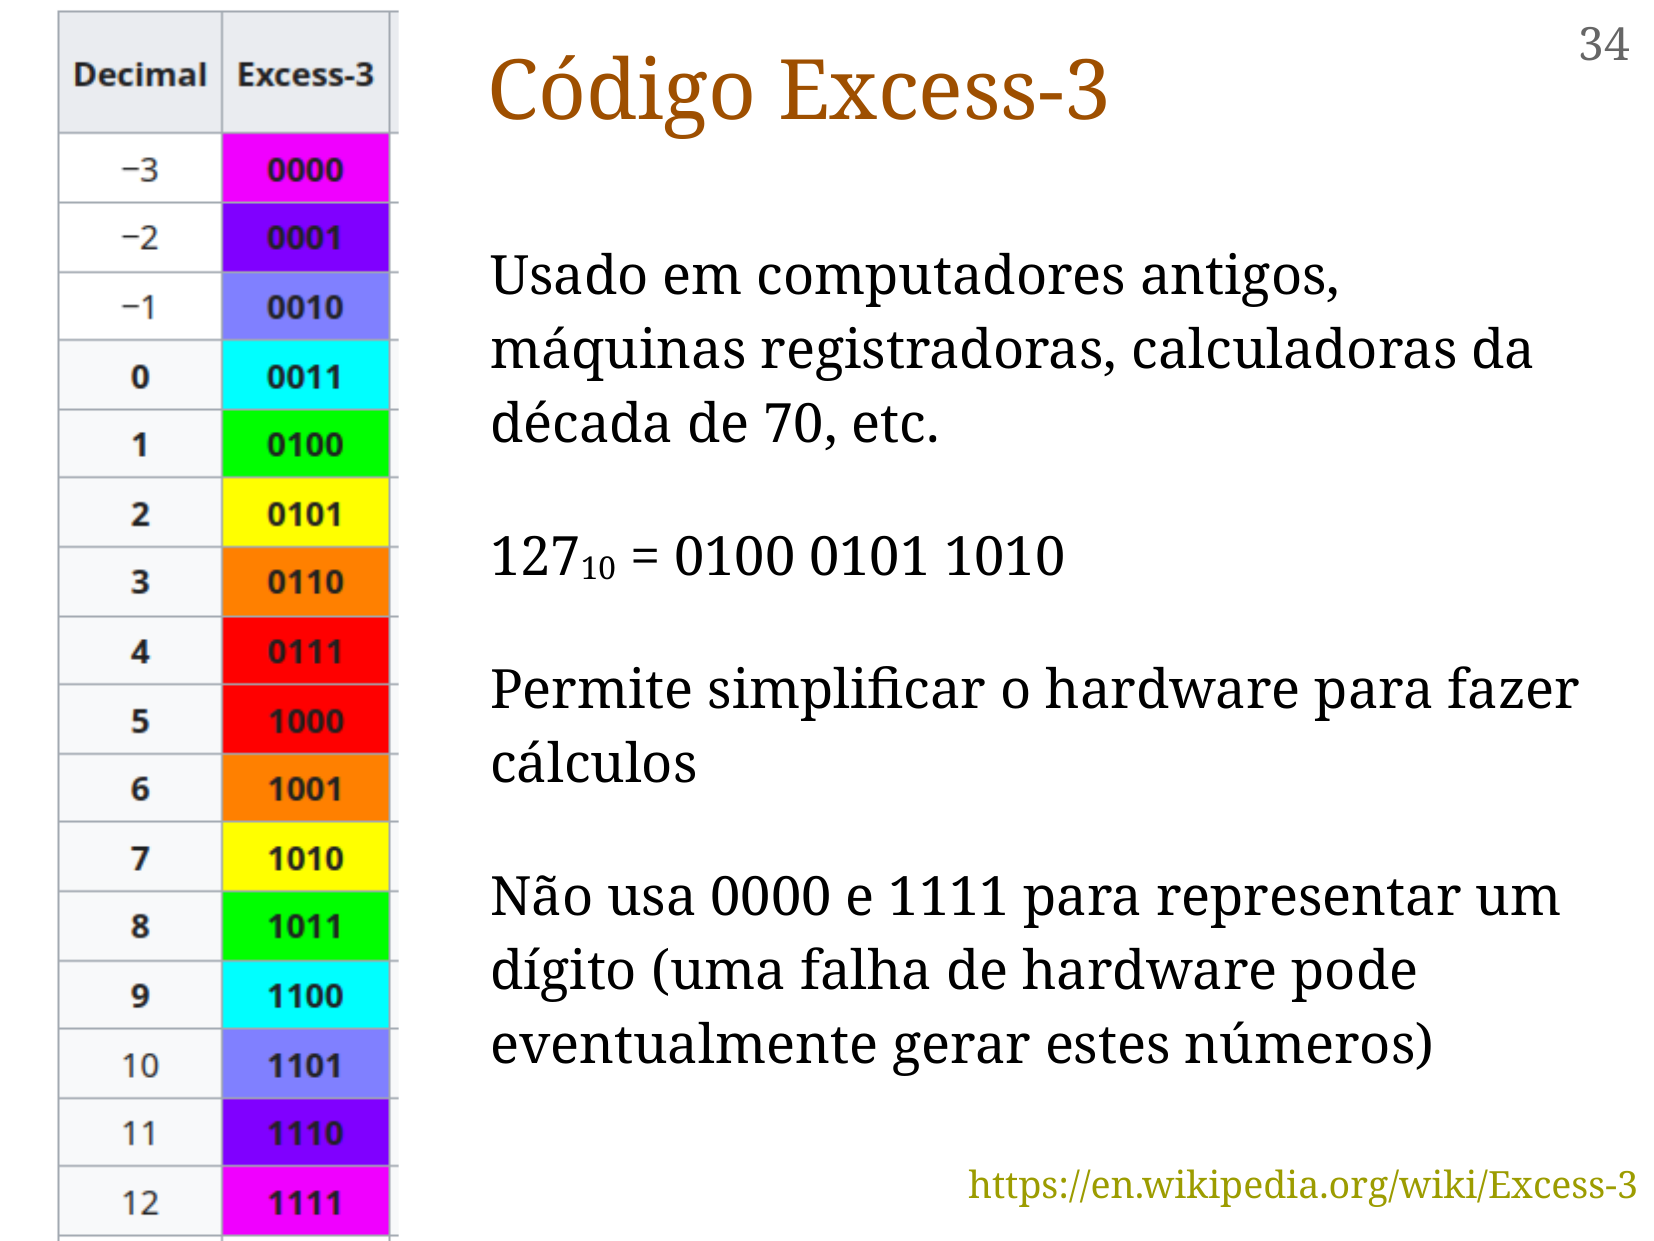

34
# Código Excess-3
Usado em computadores antigos, máquinas registradoras, calculadoras da década de 70, etc.
12710 = 0100 0101 1010
Permite simplificar o hardware para fazer cálculos
Não usa 0000 e 1111 para representar um dígito (uma falha de hardware pode eventualmente gerar estes números)
https://en.wikipedia.org/wiki/Excess-3